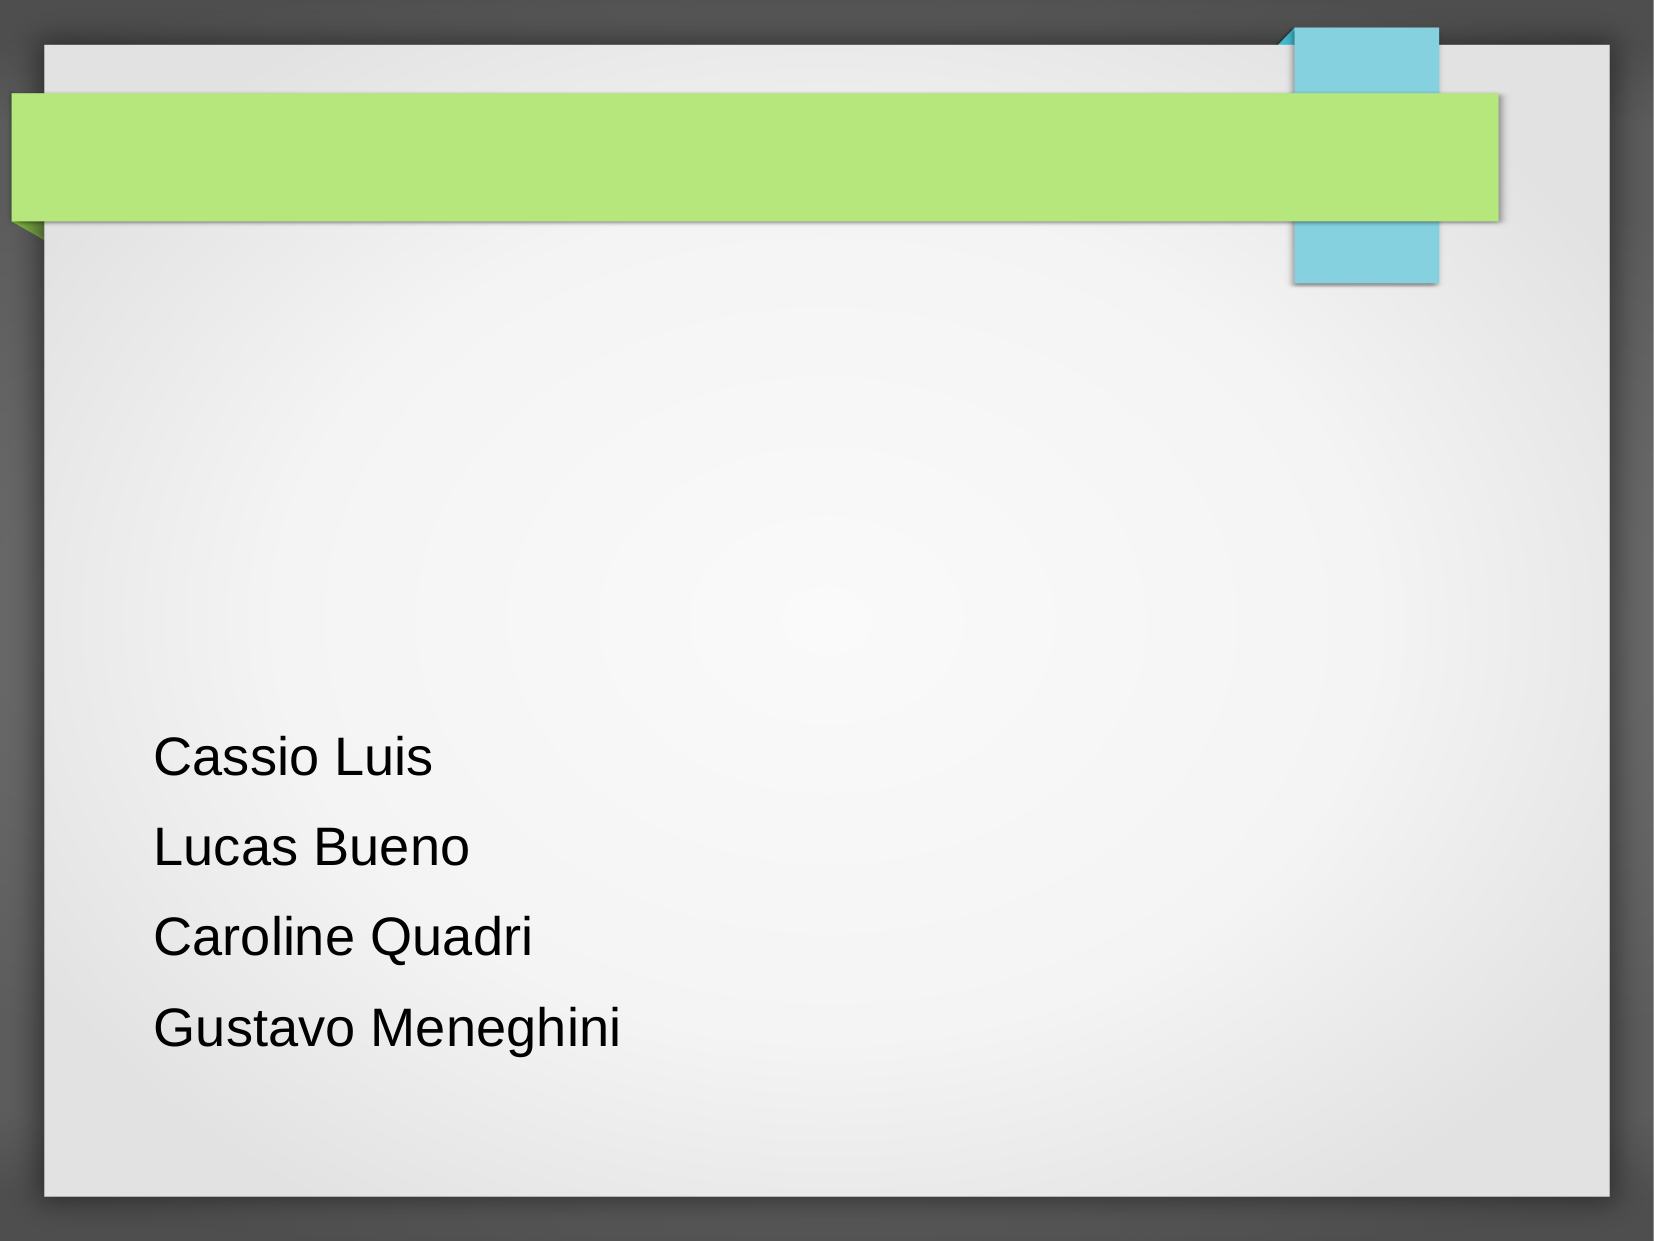

# Cassio Luis
Lucas Bueno
Caroline Quadri
Gustavo Meneghini